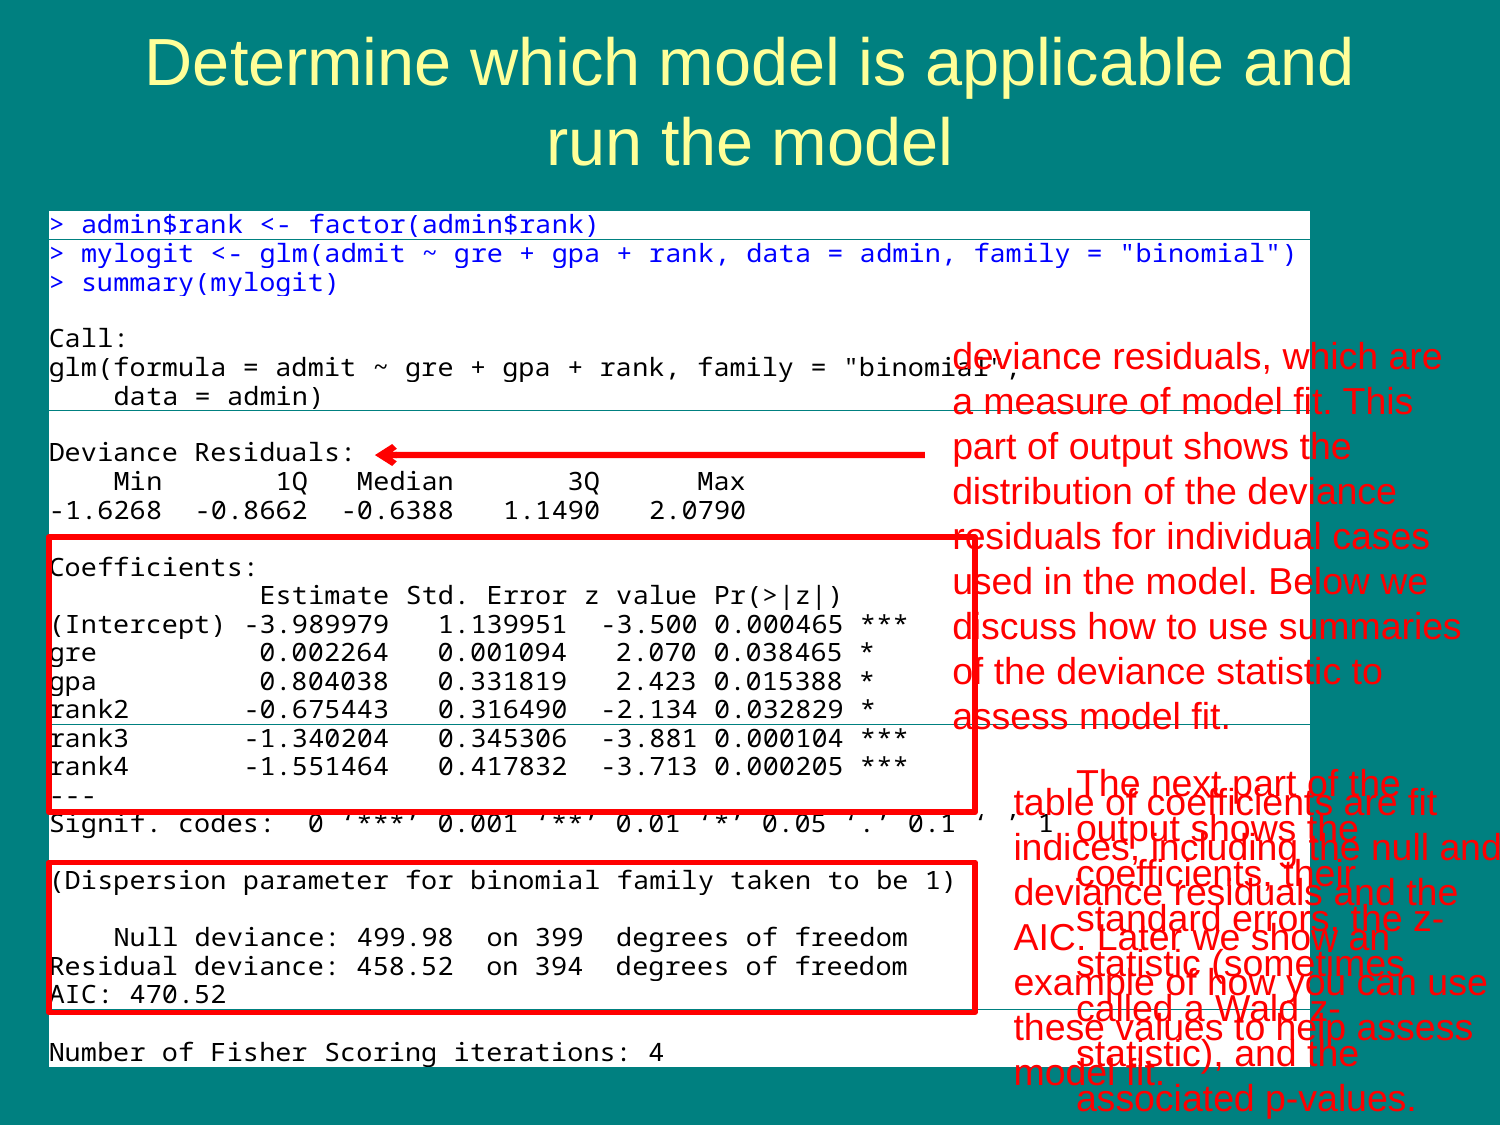

# Determine which model is applicable and run the model
deviance residuals, which are a measure of model fit. This part of output shows the distribution of the deviance residuals for individual cases used in the model. Below we discuss how to use summaries of the deviance statistic to assess model fit.
The next part of the output shows the coefficients, their standard errors, the z-statistic (sometimes called a Wald z-statistic), and the associated p-values.
table of coefficients are fit indices, including the null and deviance residuals and the AIC. Later we show an example of how you can use these values to help assess model fit.